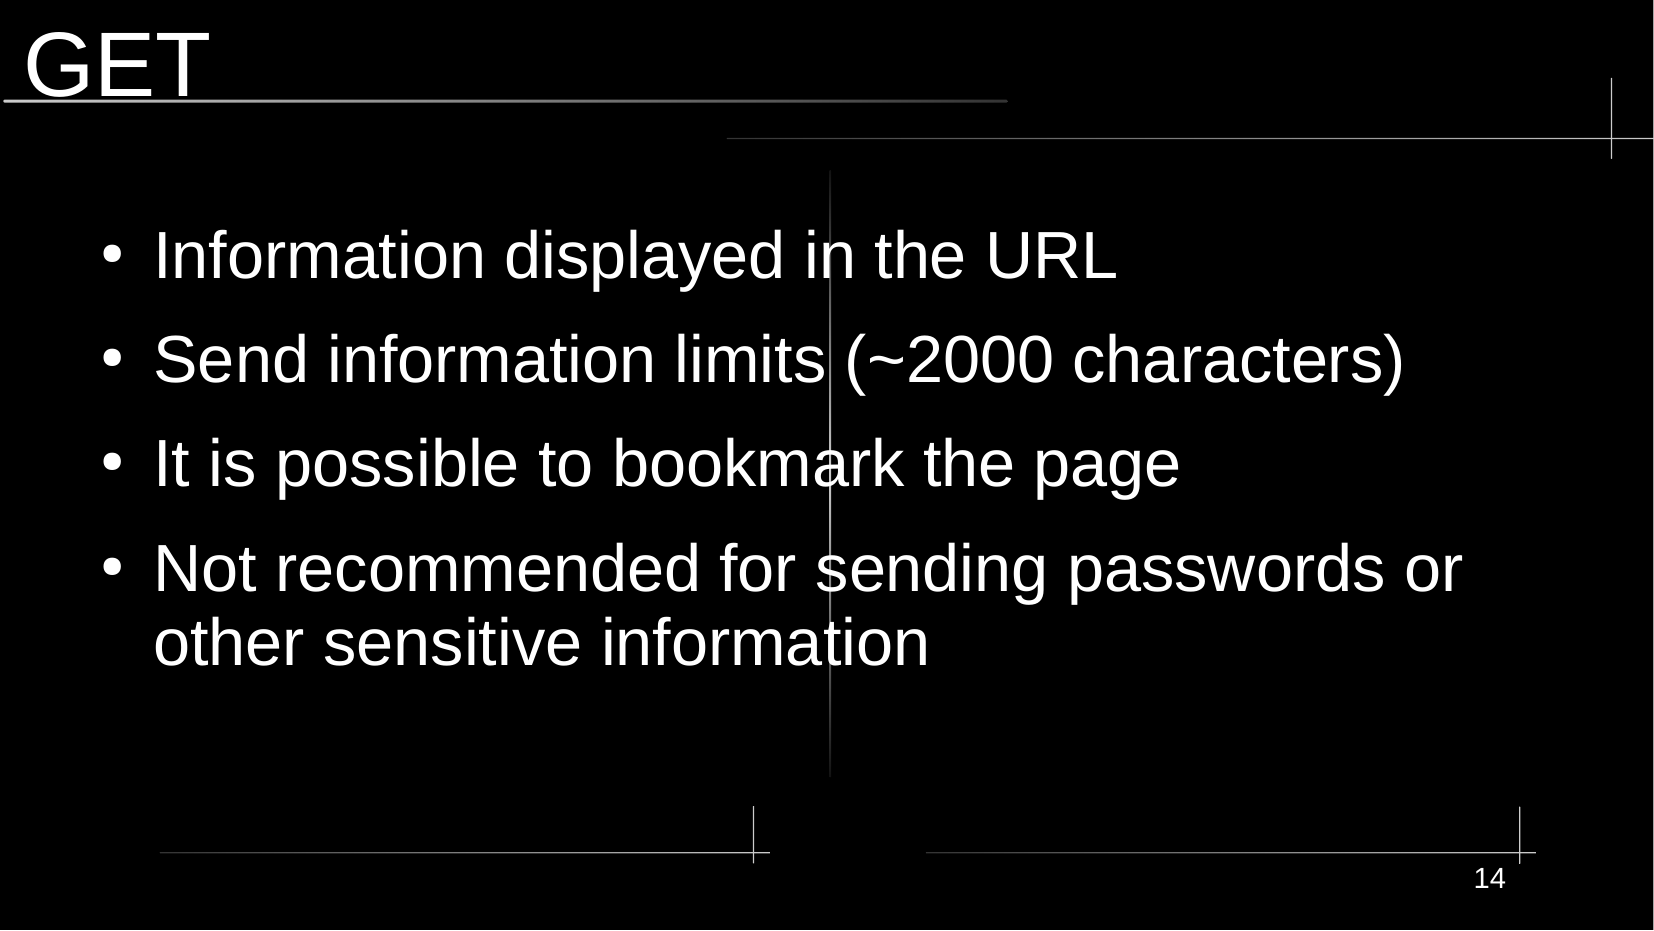

# GET
Information displayed in the URL
Send information limits (~2000 characters)
It is possible to bookmark the page
Not recommended for sending passwords or other sensitive information
14